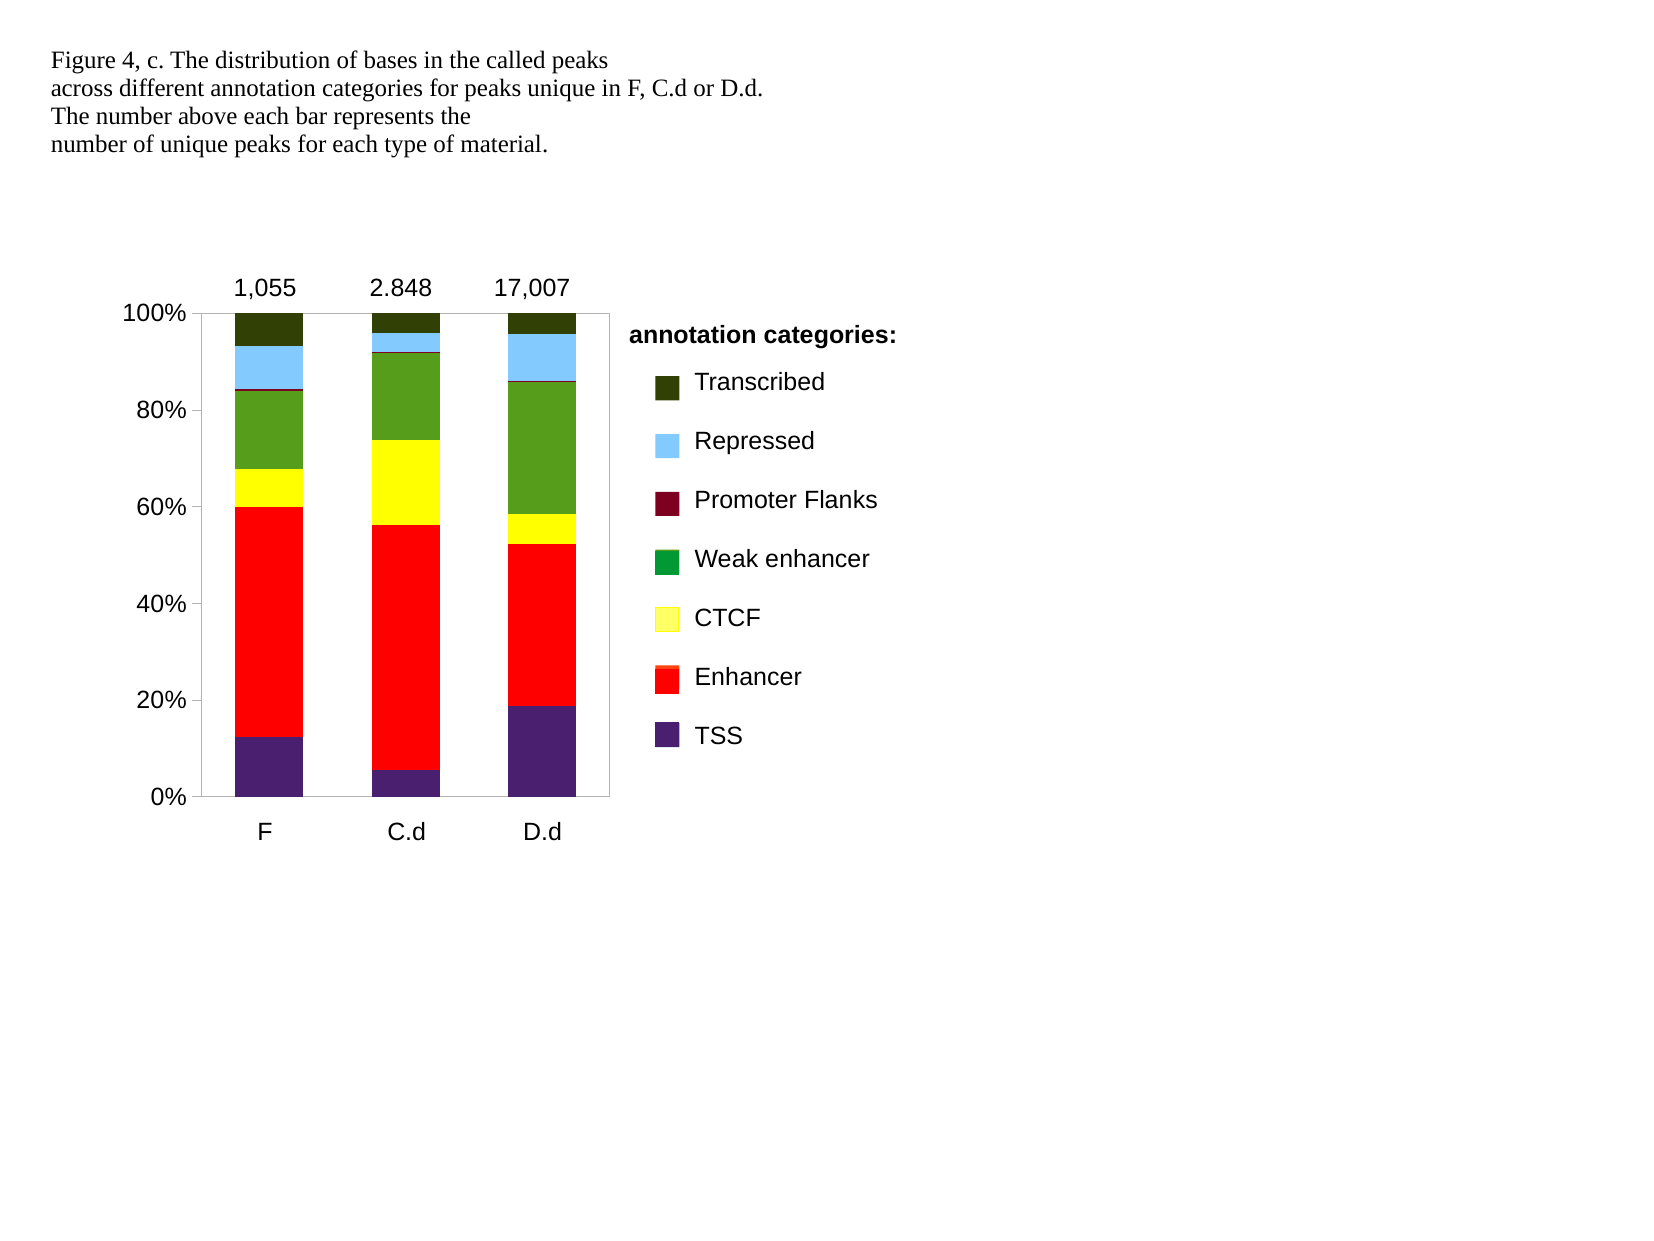

Figure 4, c. The distribution of bases in the called peaks
across different annotation categories for peaks unique in F, C.d or D.d.
The number above each bar represents the
number of unique peaks for each type of material.
1,055
2.848
17,007
### Chart
| Category | TSS.bed | E.bed | WE.bed | CTCF.bed | PF.bed | R.bed | T.bed |
|---|---|---|---|---|---|---|---|
| F | 47695.0 | 182907.0 | 30276.0 | 61783.0 | 2046.0 | 33548.0 | 26339.0 |
| Fr | 58213.0 | 534424.0 | 186346.0 | 188121.0 | 2642.0 | 42699.0 | 42027.0 |
| D | 1445936.0 | 2578928.0 | 470316.0 | 2092362.0 | 11135.0 | 750223.0 | 332517.0 |annotation categories:
Transcribed
Repressed
Promoter Flanks
Weak enhancer
CTCF
Enhancer
TSS
F
C.d
D.d